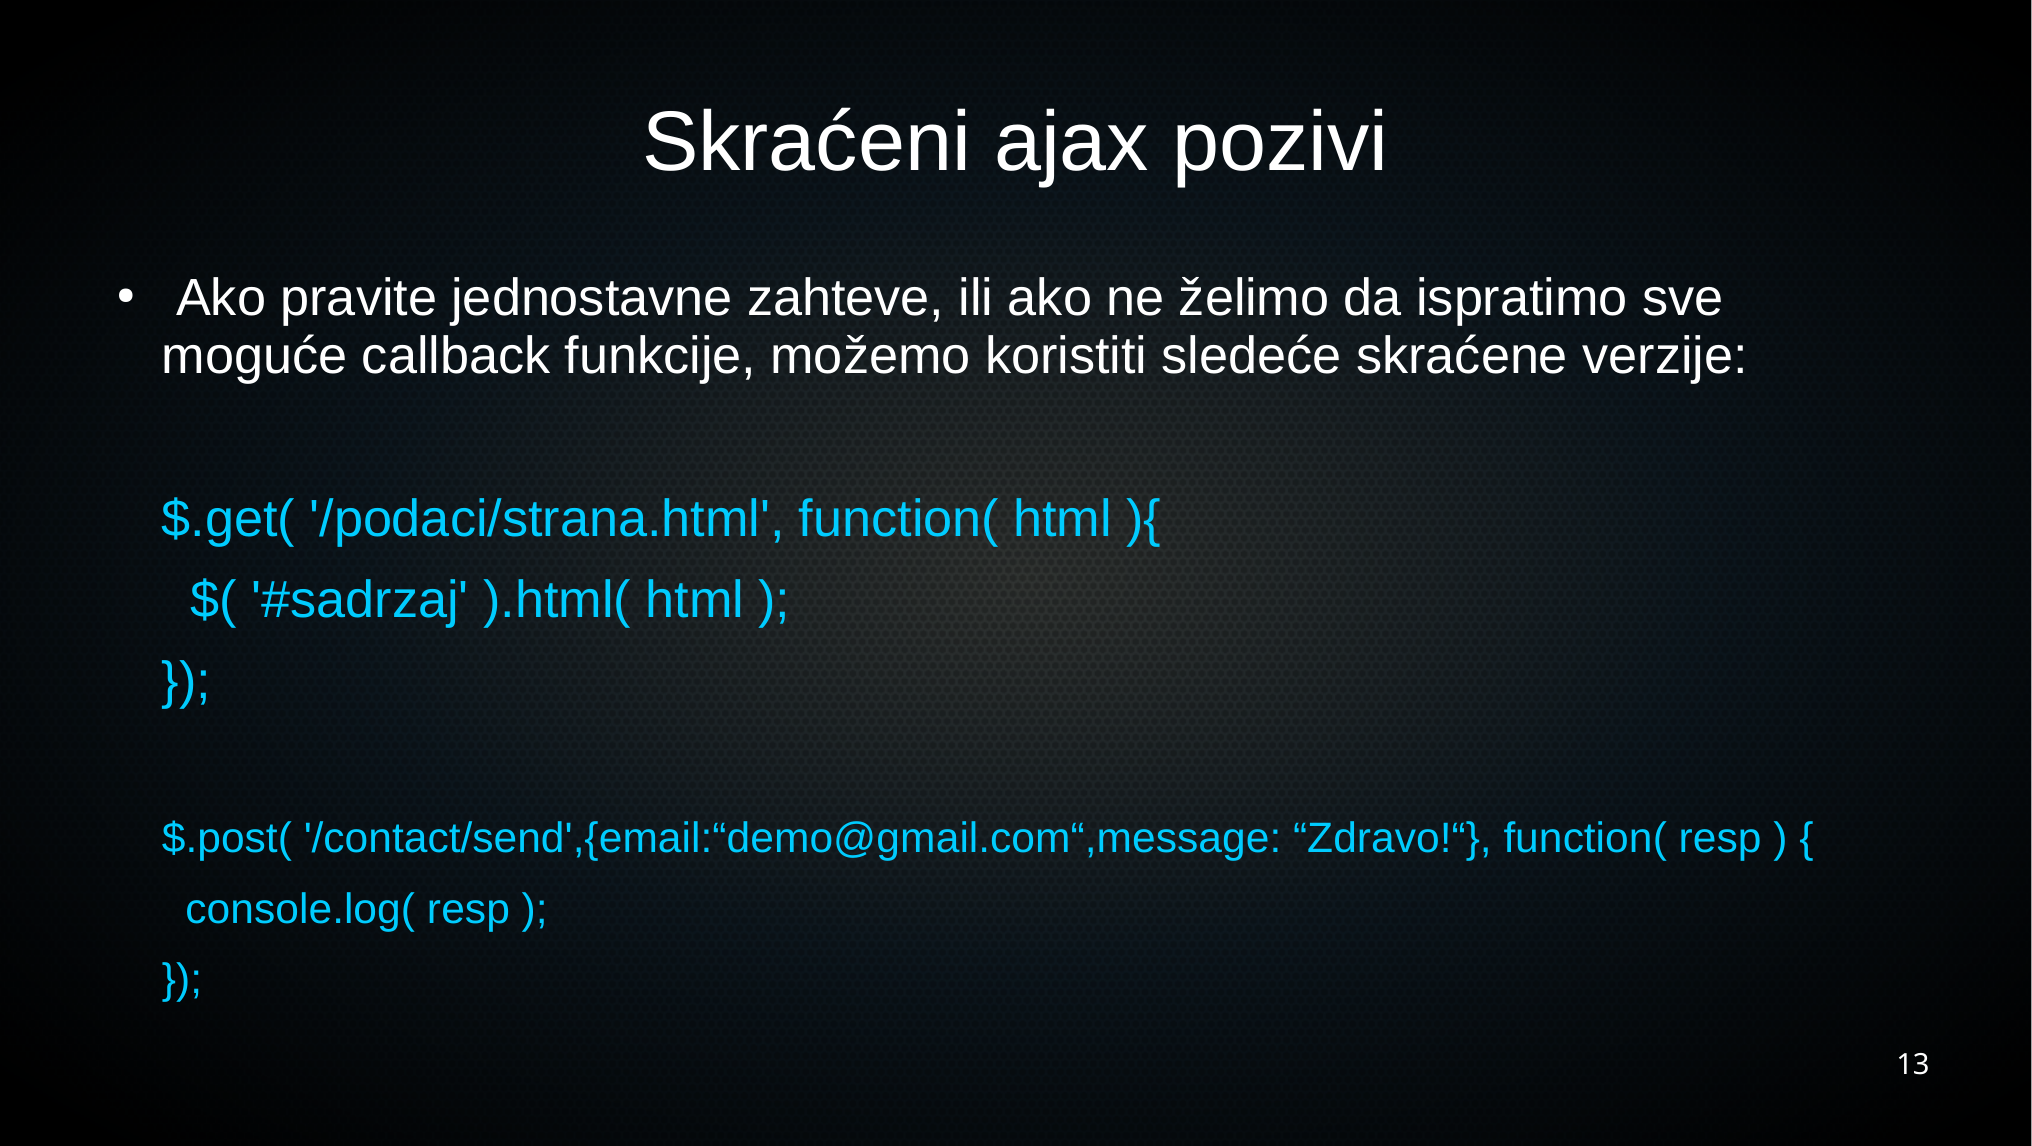

# Skraćeni ajax pozivi
 Ako pravite jednostavne zahteve, ili ako ne želimo da ispratimo sve moguće callback funkcije, možemo koristiti sledeće skraćene verzije:
$.get( '/podaci/strana.html', function( html ){
 $( '#sadrzaj' ).html( html );
});
$.post( '/contact/send',{email:“demo@gmail.com“,message: “Zdravo!“}, function( resp ) {
 console.log( resp );
});
13